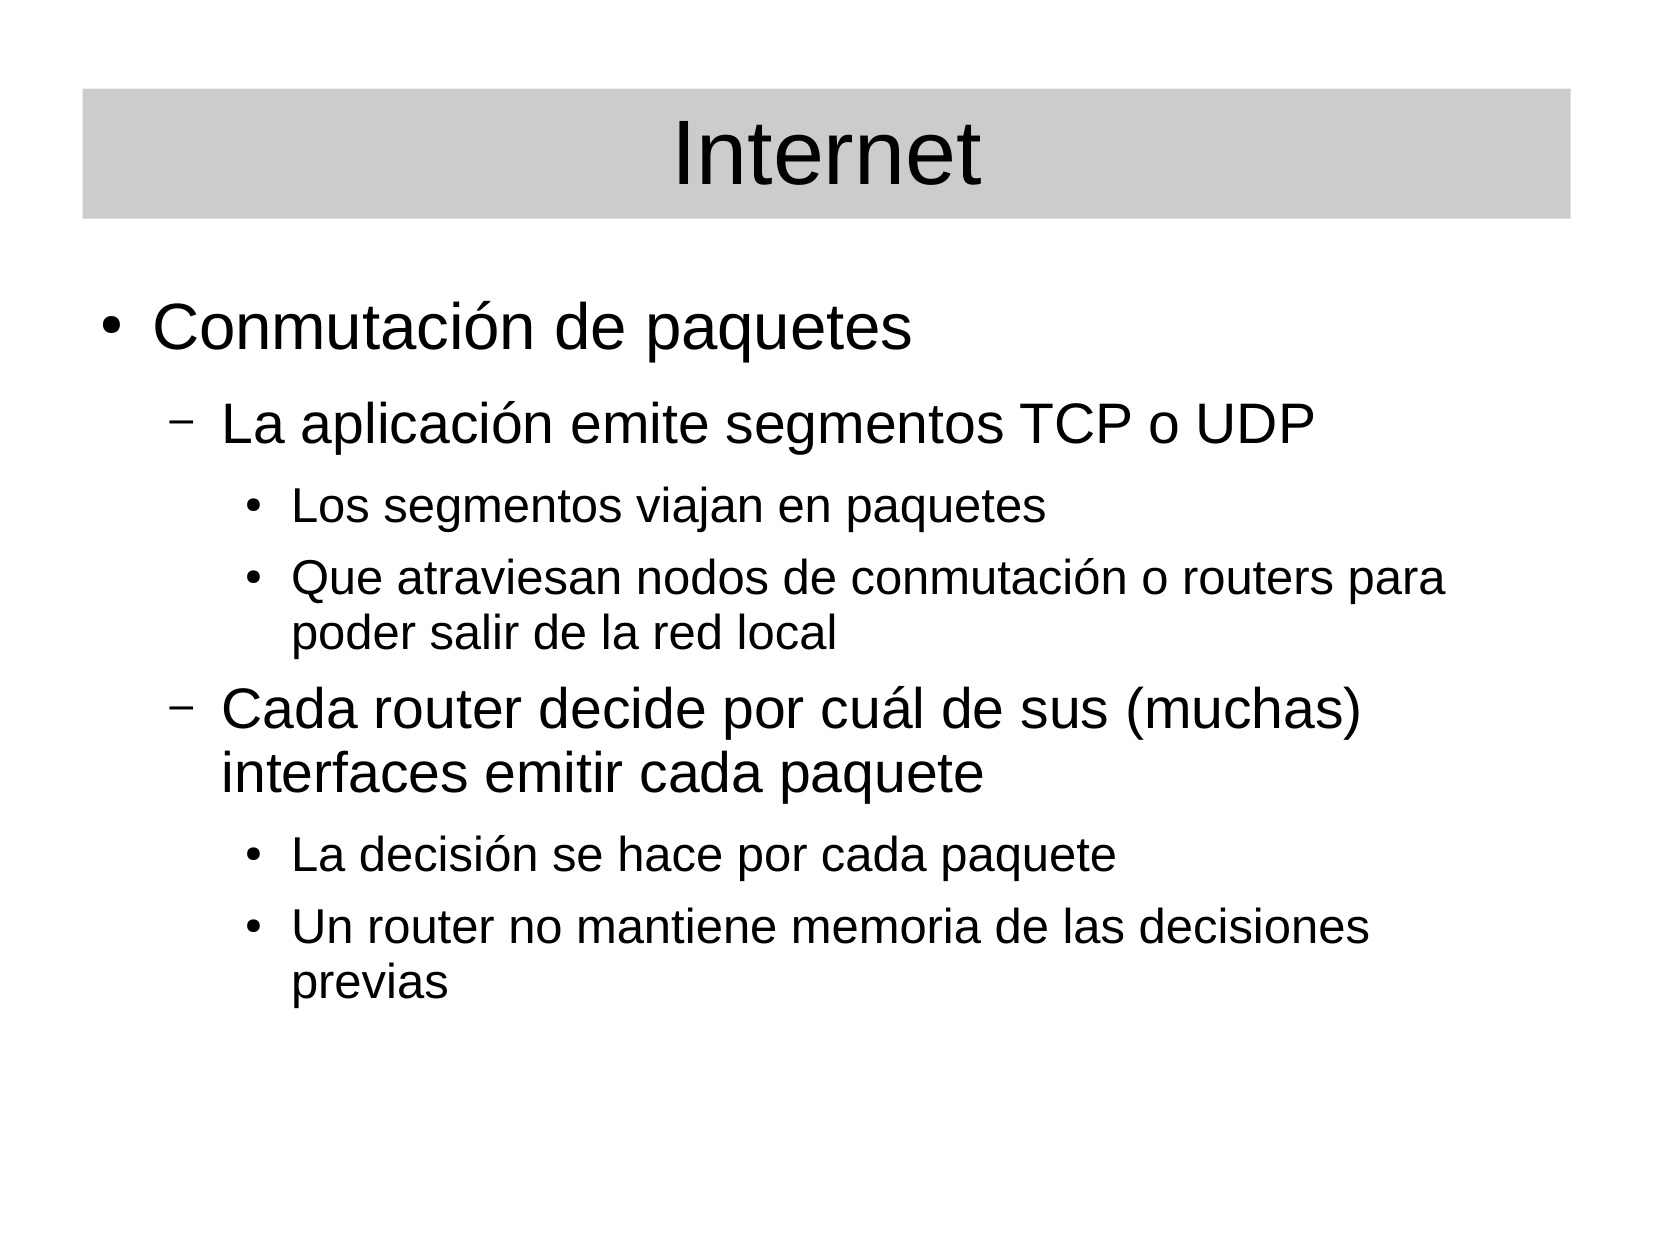

# Internet
Conmutación de paquetes
La aplicación emite segmentos TCP o UDP
Los segmentos viajan en paquetes
Que atraviesan nodos de conmutación o routers para poder salir de la red local
Cada router decide por cuál de sus (muchas) interfaces emitir cada paquete
La decisión se hace por cada paquete
Un router no mantiene memoria de las decisiones previas